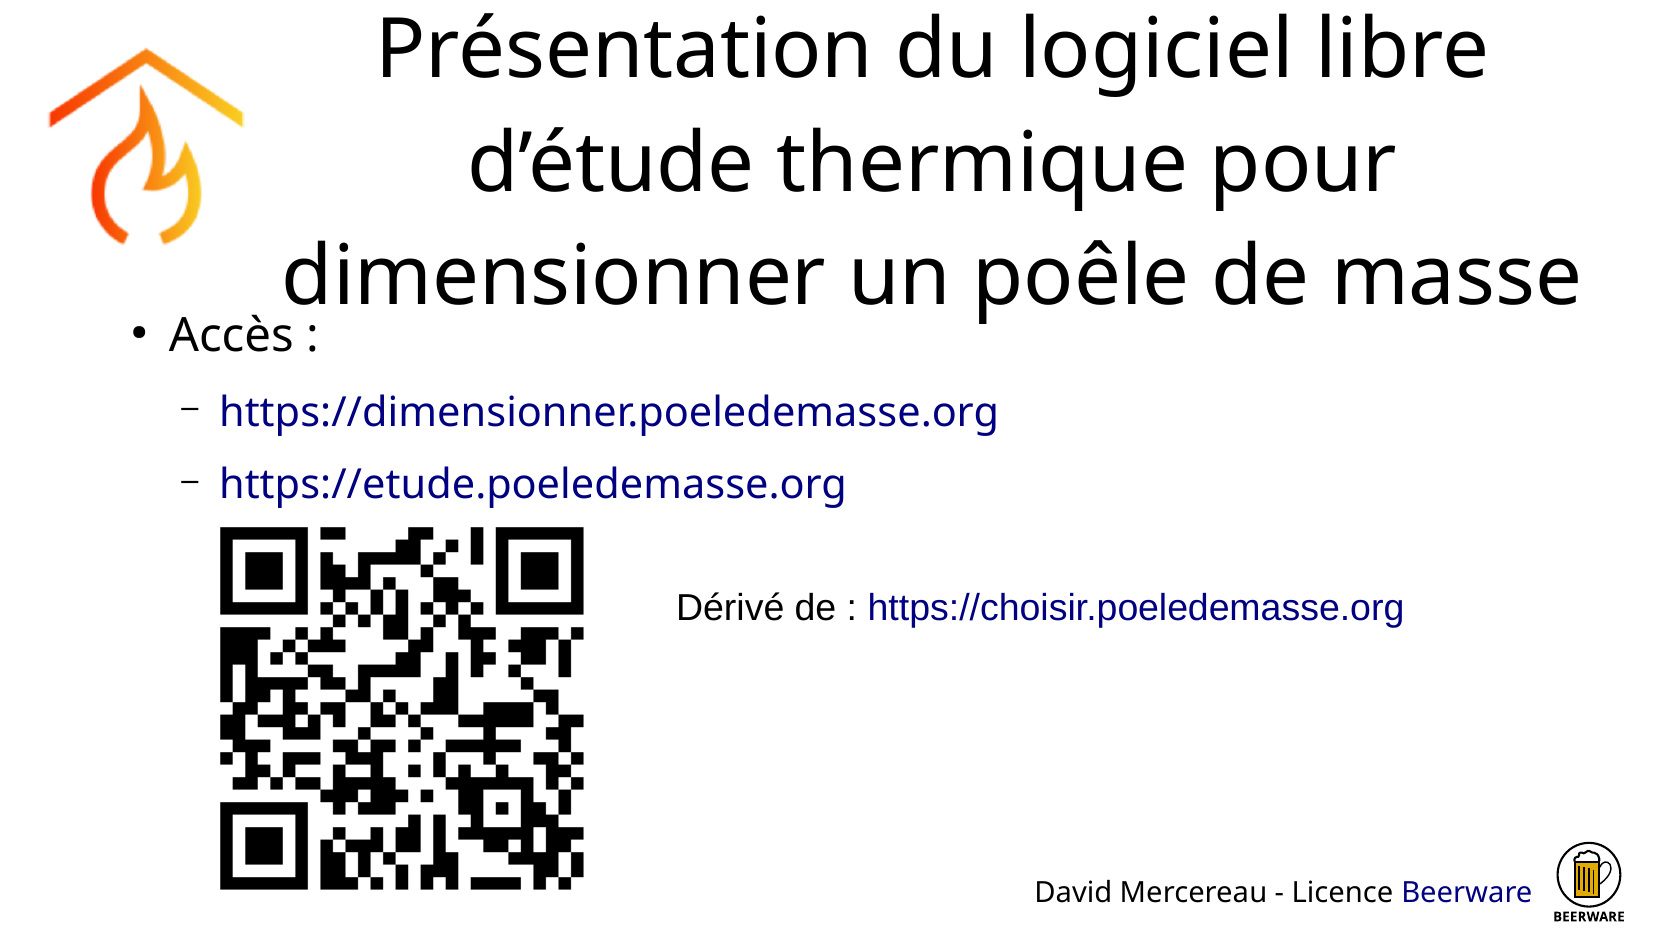

# Présentation du logiciel libre d’étude thermique pour dimensionner un poêle de masse
Accès :
https://dimensionner.poeledemasse.org
https://etude.poeledemasse.org
Dérivé de : https://choisir.poeledemasse.org